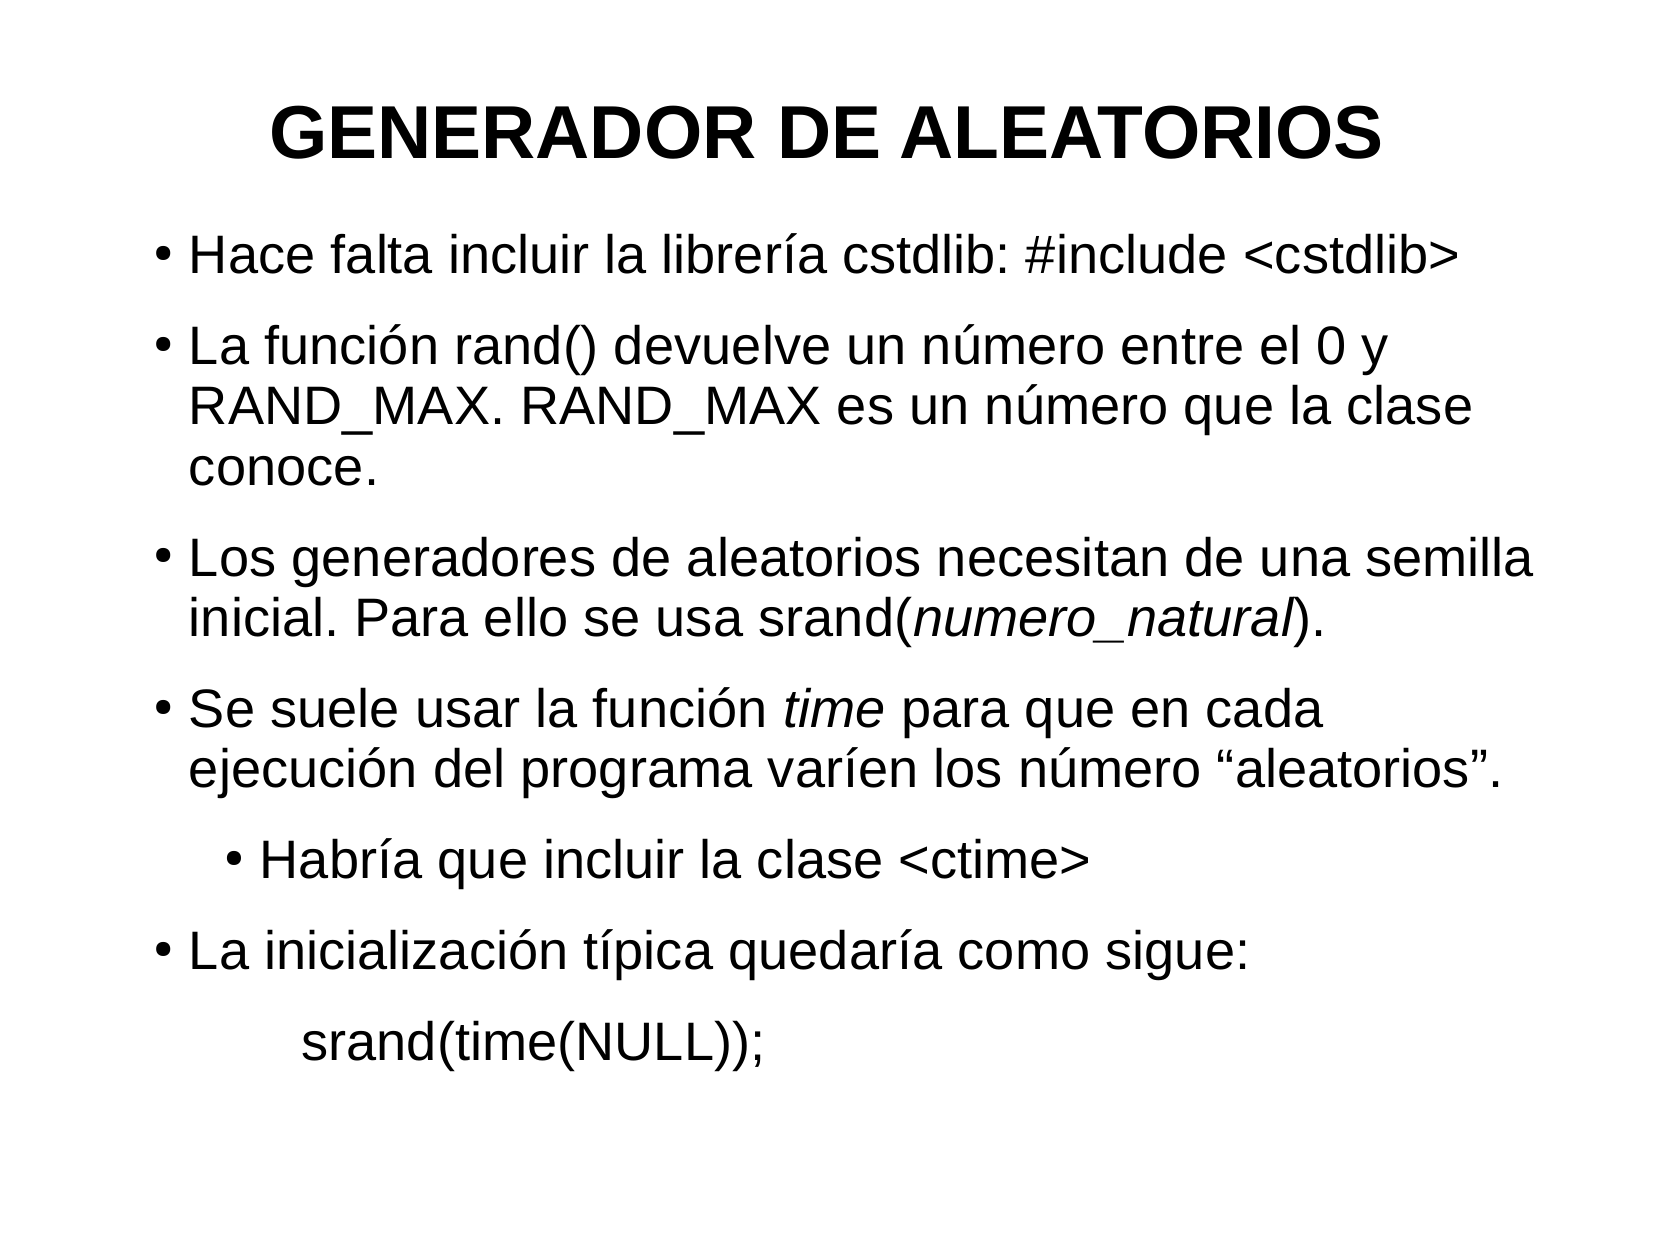

# GENERADOR DE ALEATORIOS
Hace falta incluir la librería cstdlib: #include <cstdlib>
La función rand() devuelve un número entre el 0 y RAND_MAX. RAND_MAX es un número que la clase conoce.
Los generadores de aleatorios necesitan de una semilla inicial. Para ello se usa srand(numero_natural).
Se suele usar la función time para que en cada ejecución del programa varíen los número “aleatorios”.
Habría que incluir la clase <ctime>
La inicialización típica quedaría como sigue:
		srand(time(NULL));